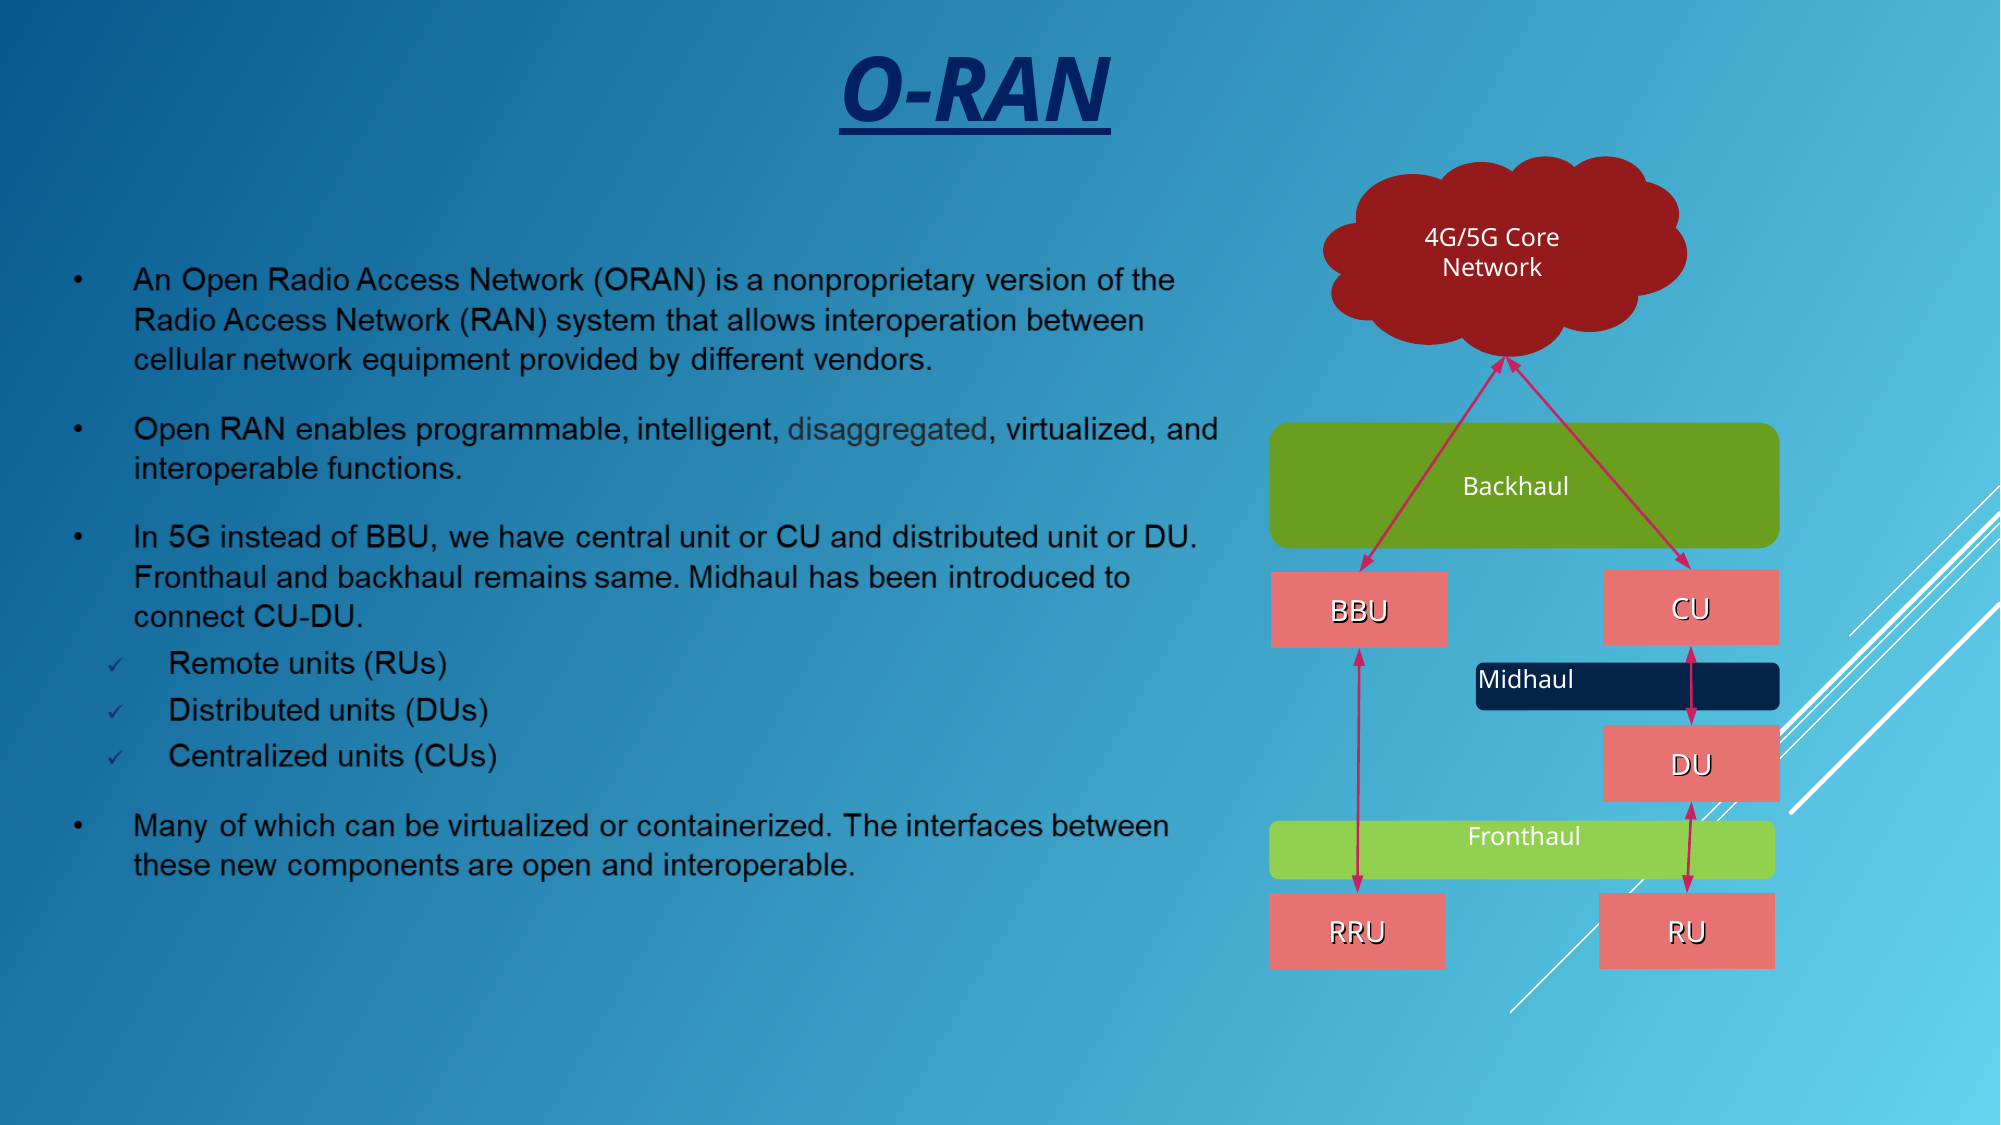

# O-RAN
4G/5G Core Network
Backhaul
CU
BBU
Midhaul
DU
Fronthaul
RRU
RU